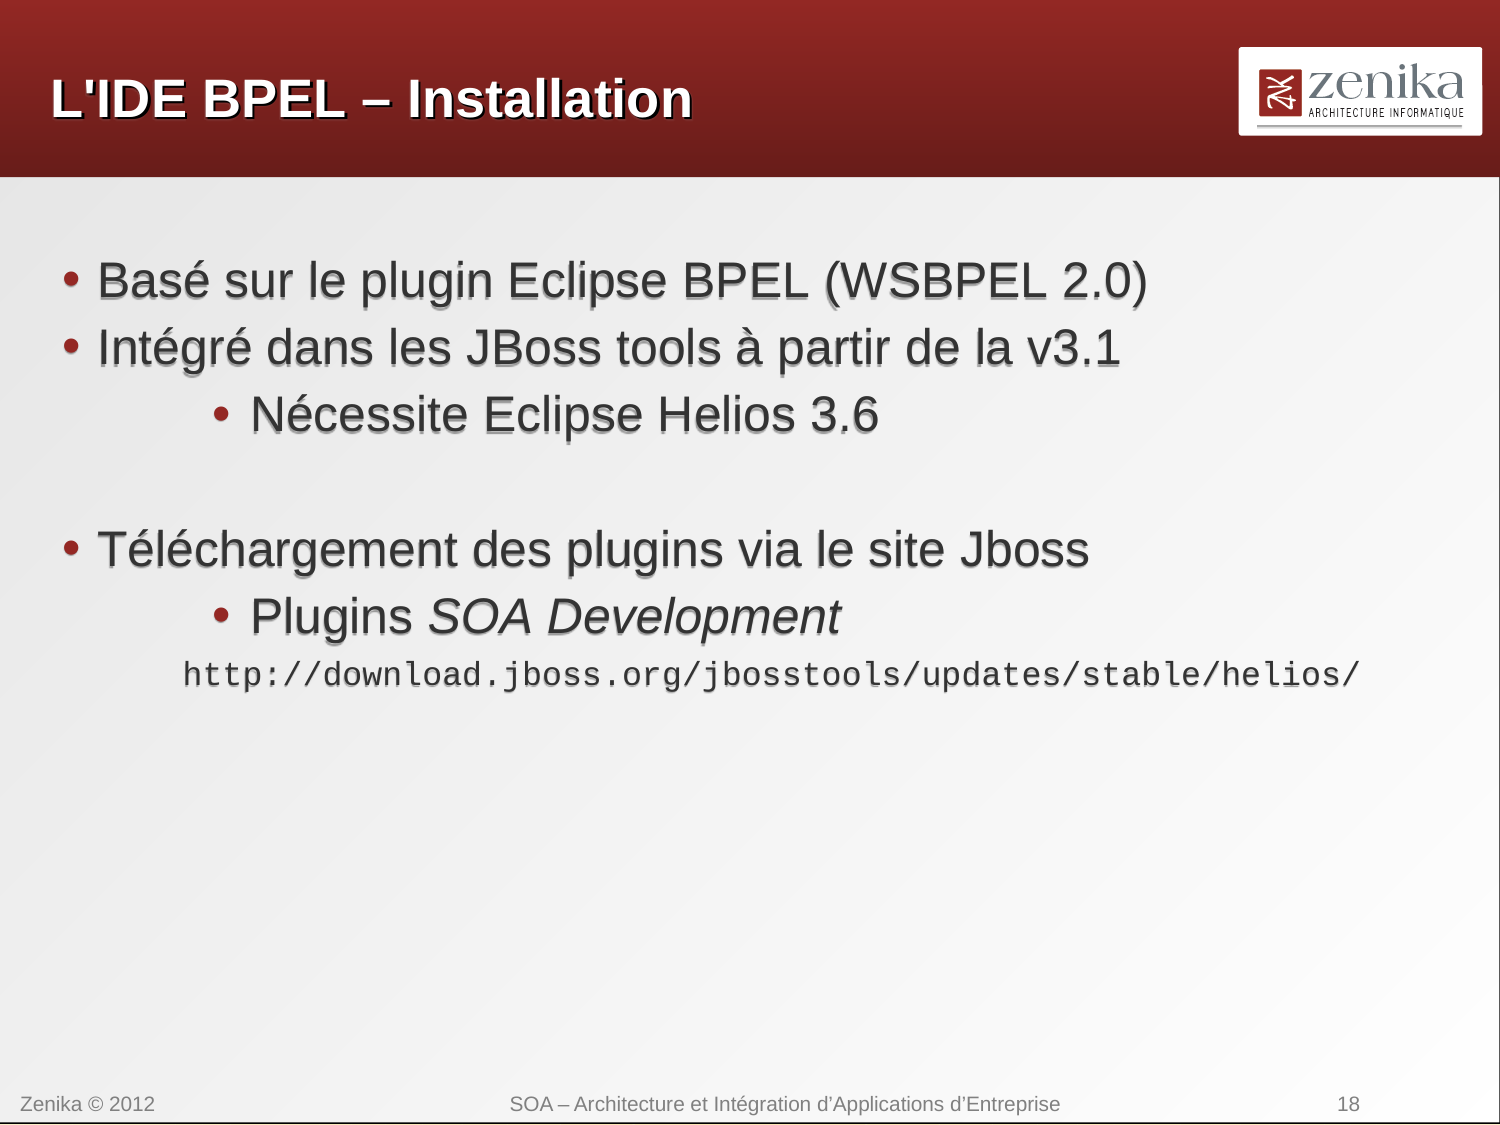

# L'IDE BPEL – Installation
Basé sur le plugin Eclipse BPEL (WSBPEL 2.0)
Intégré dans les JBoss tools à partir de la v3.1
Nécessite Eclipse Helios 3.6
Téléchargement des plugins via le site Jboss
Plugins SOA Development
 http://download.jboss.org/jbosstools/updates/stable/helios/